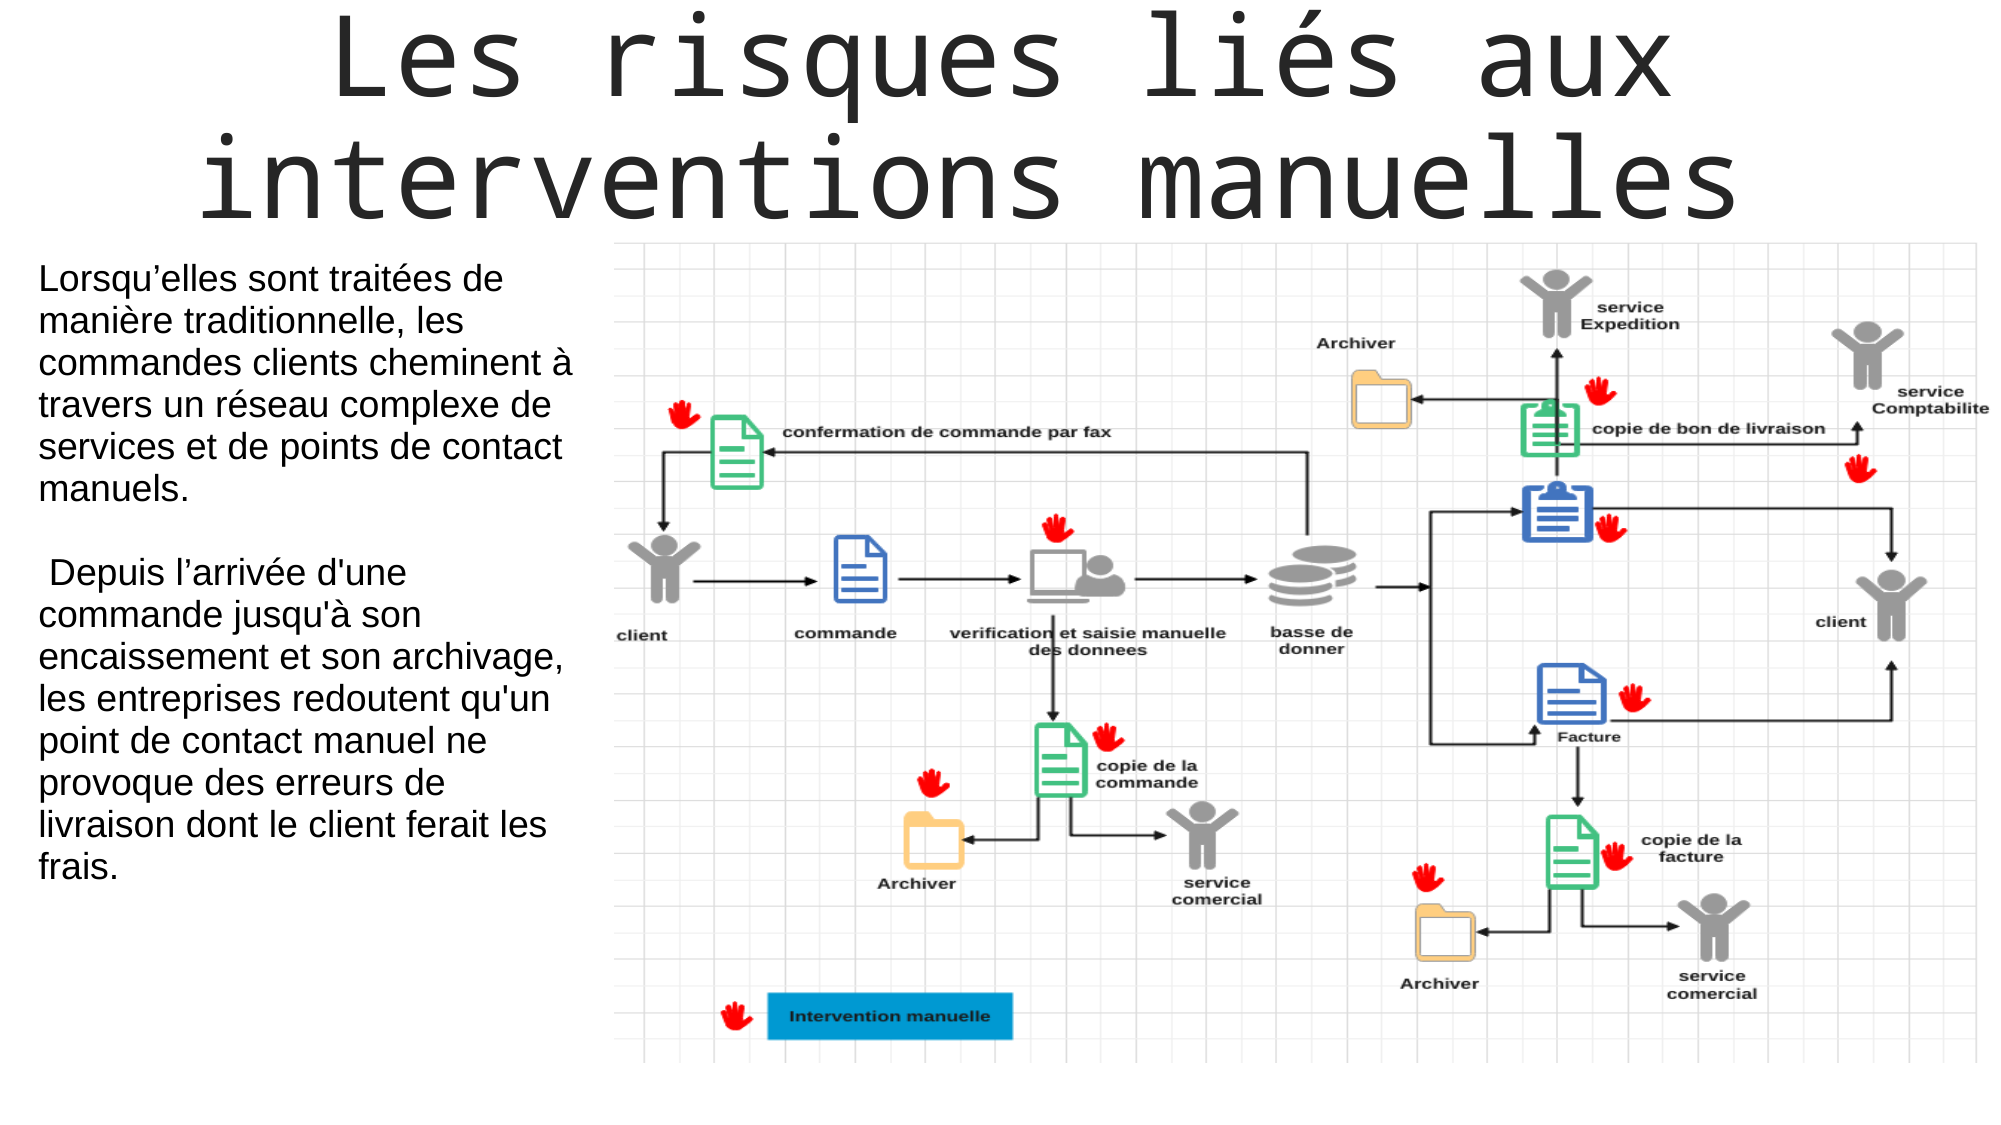

# Les risques liés aux interventions manuelles
Lorsqu’elles sont traitées de manière traditionnelle, les commandes clients cheminent à travers un réseau complexe de services et de points de contact manuels.
 Depuis l’arrivée d'une commande jusqu'à son encaissement et son archivage, les entreprises redoutent qu'un point de contact manuel ne provoque des erreurs de livraison dont le client ferait les frais.